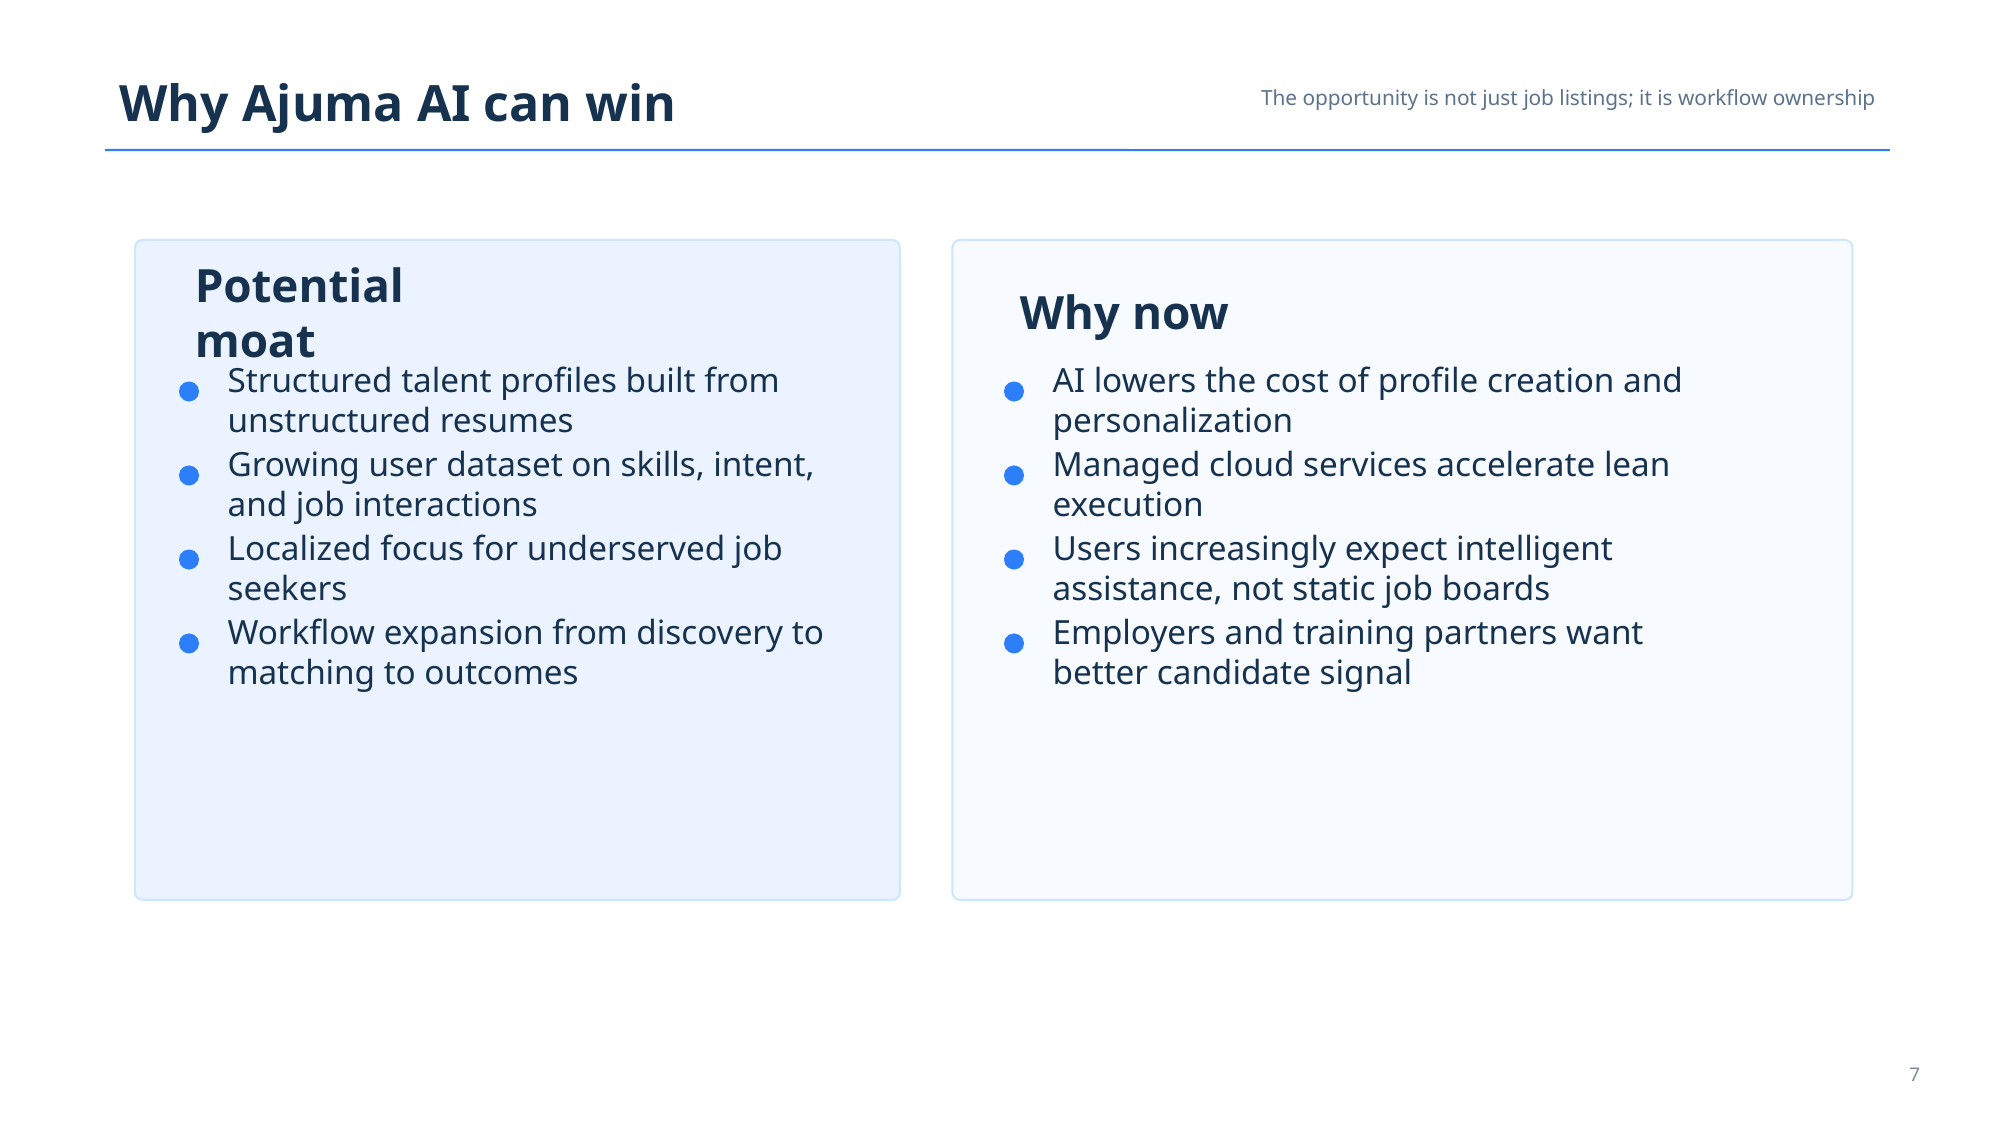

Why Ajuma AI can win
The opportunity is not just job listings; it is workflow ownership
Potential moat
Why now
Structured talent profiles built from unstructured resumes
AI lowers the cost of profile creation and personalization
Growing user dataset on skills, intent, and job interactions
Managed cloud services accelerate lean execution
Localized focus for underserved job seekers
Users increasingly expect intelligent assistance, not static job boards
Workflow expansion from discovery to matching to outcomes
Employers and training partners want better candidate signal
7